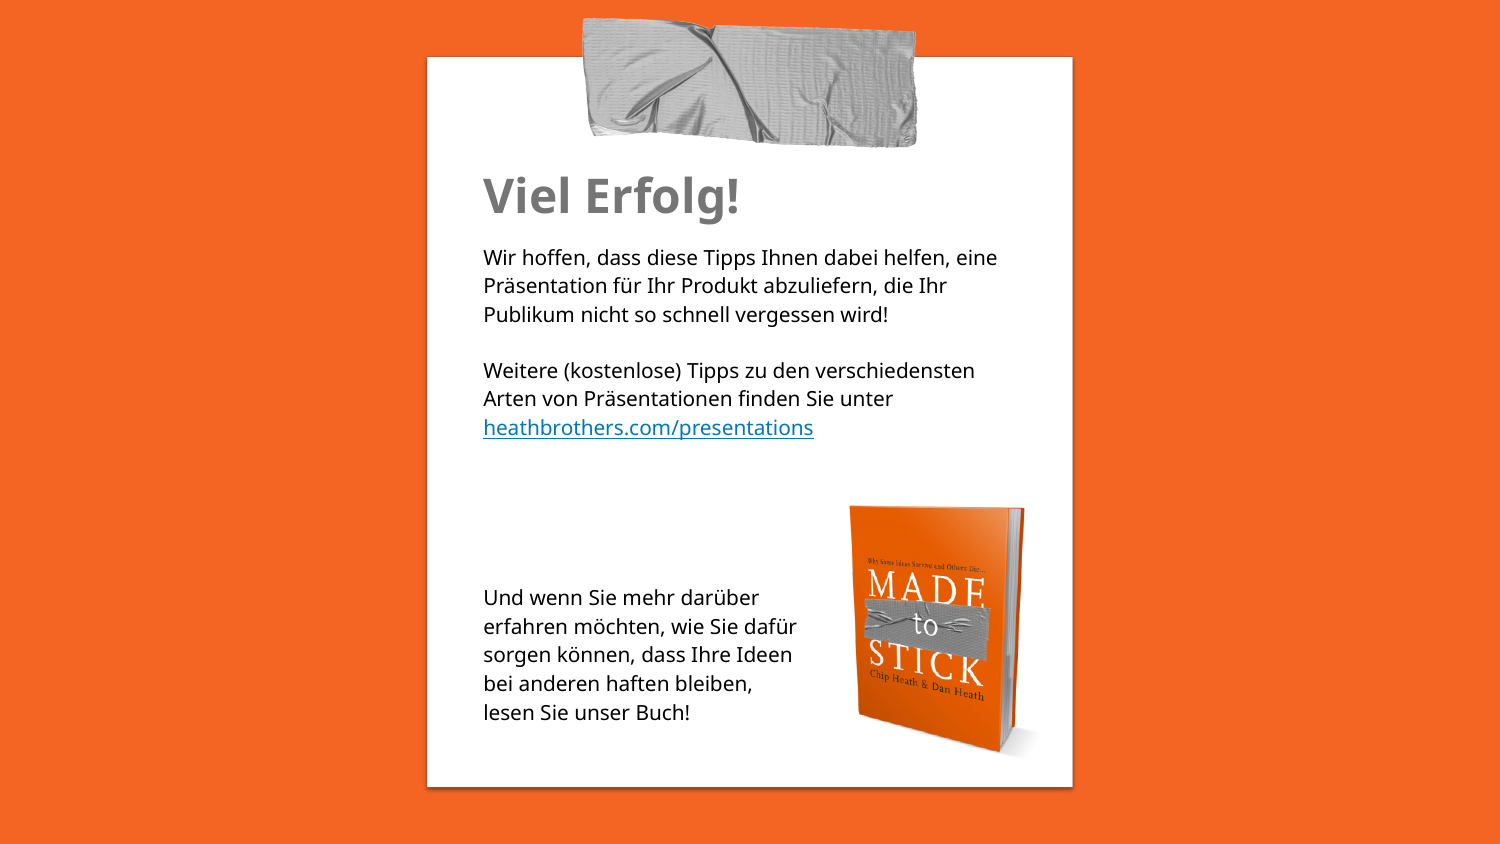

Viel Erfolg!
# Wir hoffen, dass diese Tipps Ihnen dabei helfen, eine Präsentation für Ihr Produkt abzuliefern, die Ihr Publikum nicht so schnell vergessen wird!
Weitere (kostenlose) Tipps zu den verschiedensten Arten von Präsentationen finden Sie unter heathbrothers.com/presentations
Und wenn Sie mehr darüber erfahren möchten, wie Sie dafür sorgen können, dass Ihre Ideen bei anderen haften bleiben, lesen Sie unser Buch!